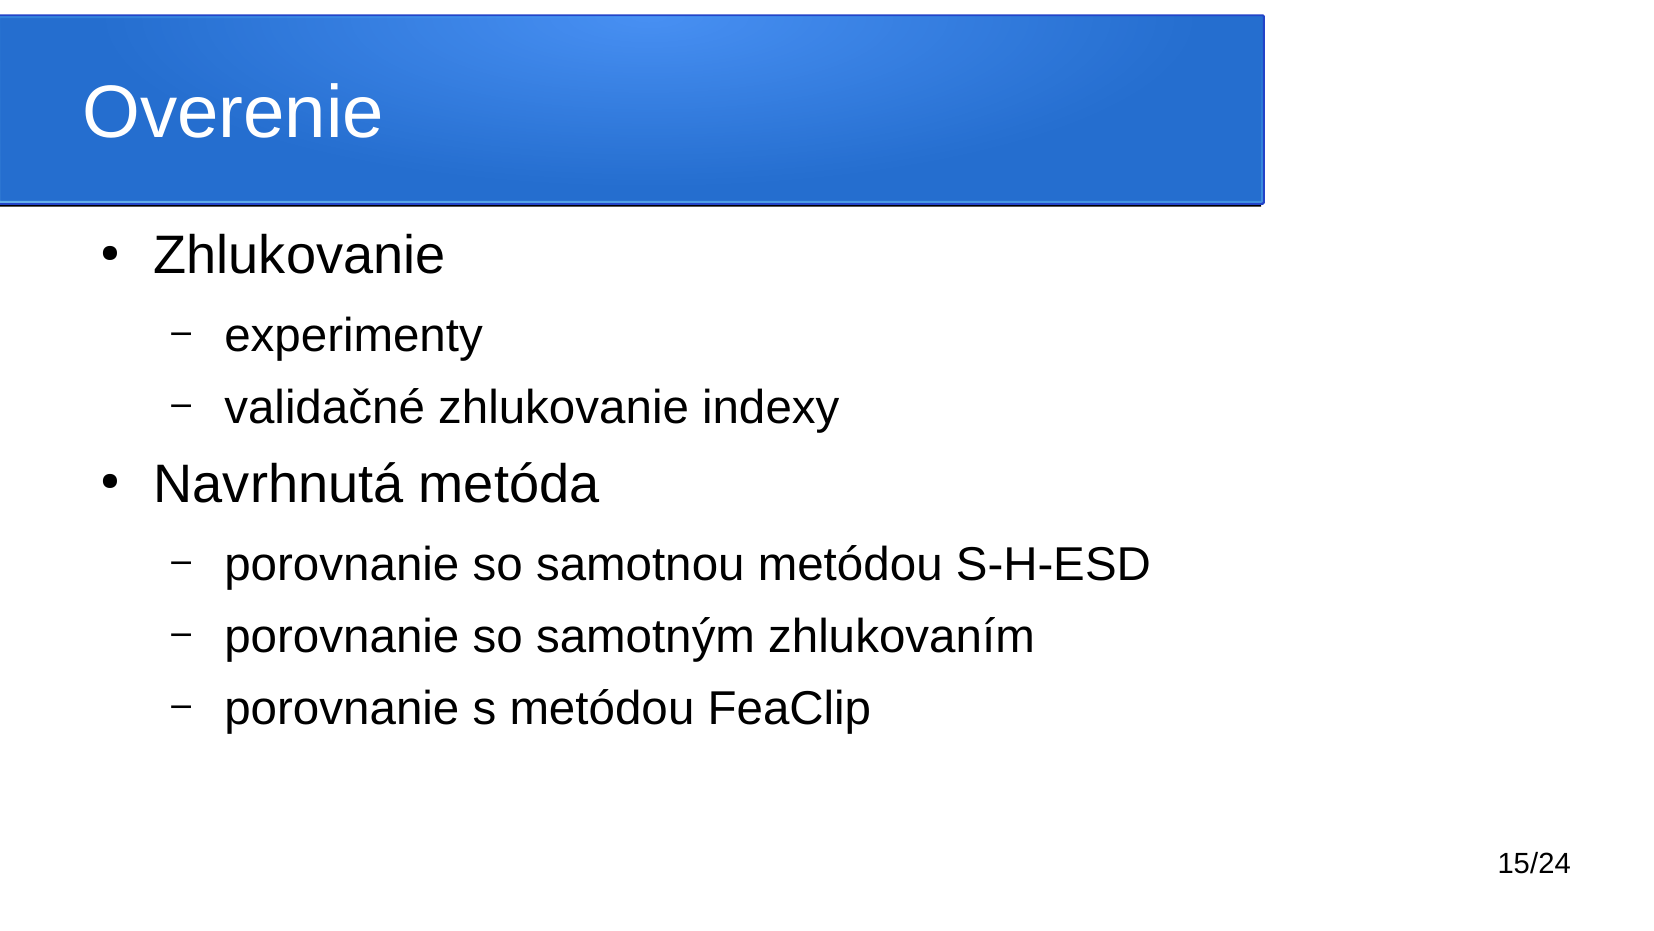

# Overenie
Zhlukovanie
experimenty
validačné zhlukovanie indexy
Navrhnutá metóda
porovnanie so samotnou metódou S-H-ESD
porovnanie so samotným zhlukovaním
porovnanie s metódou FeaClip
15